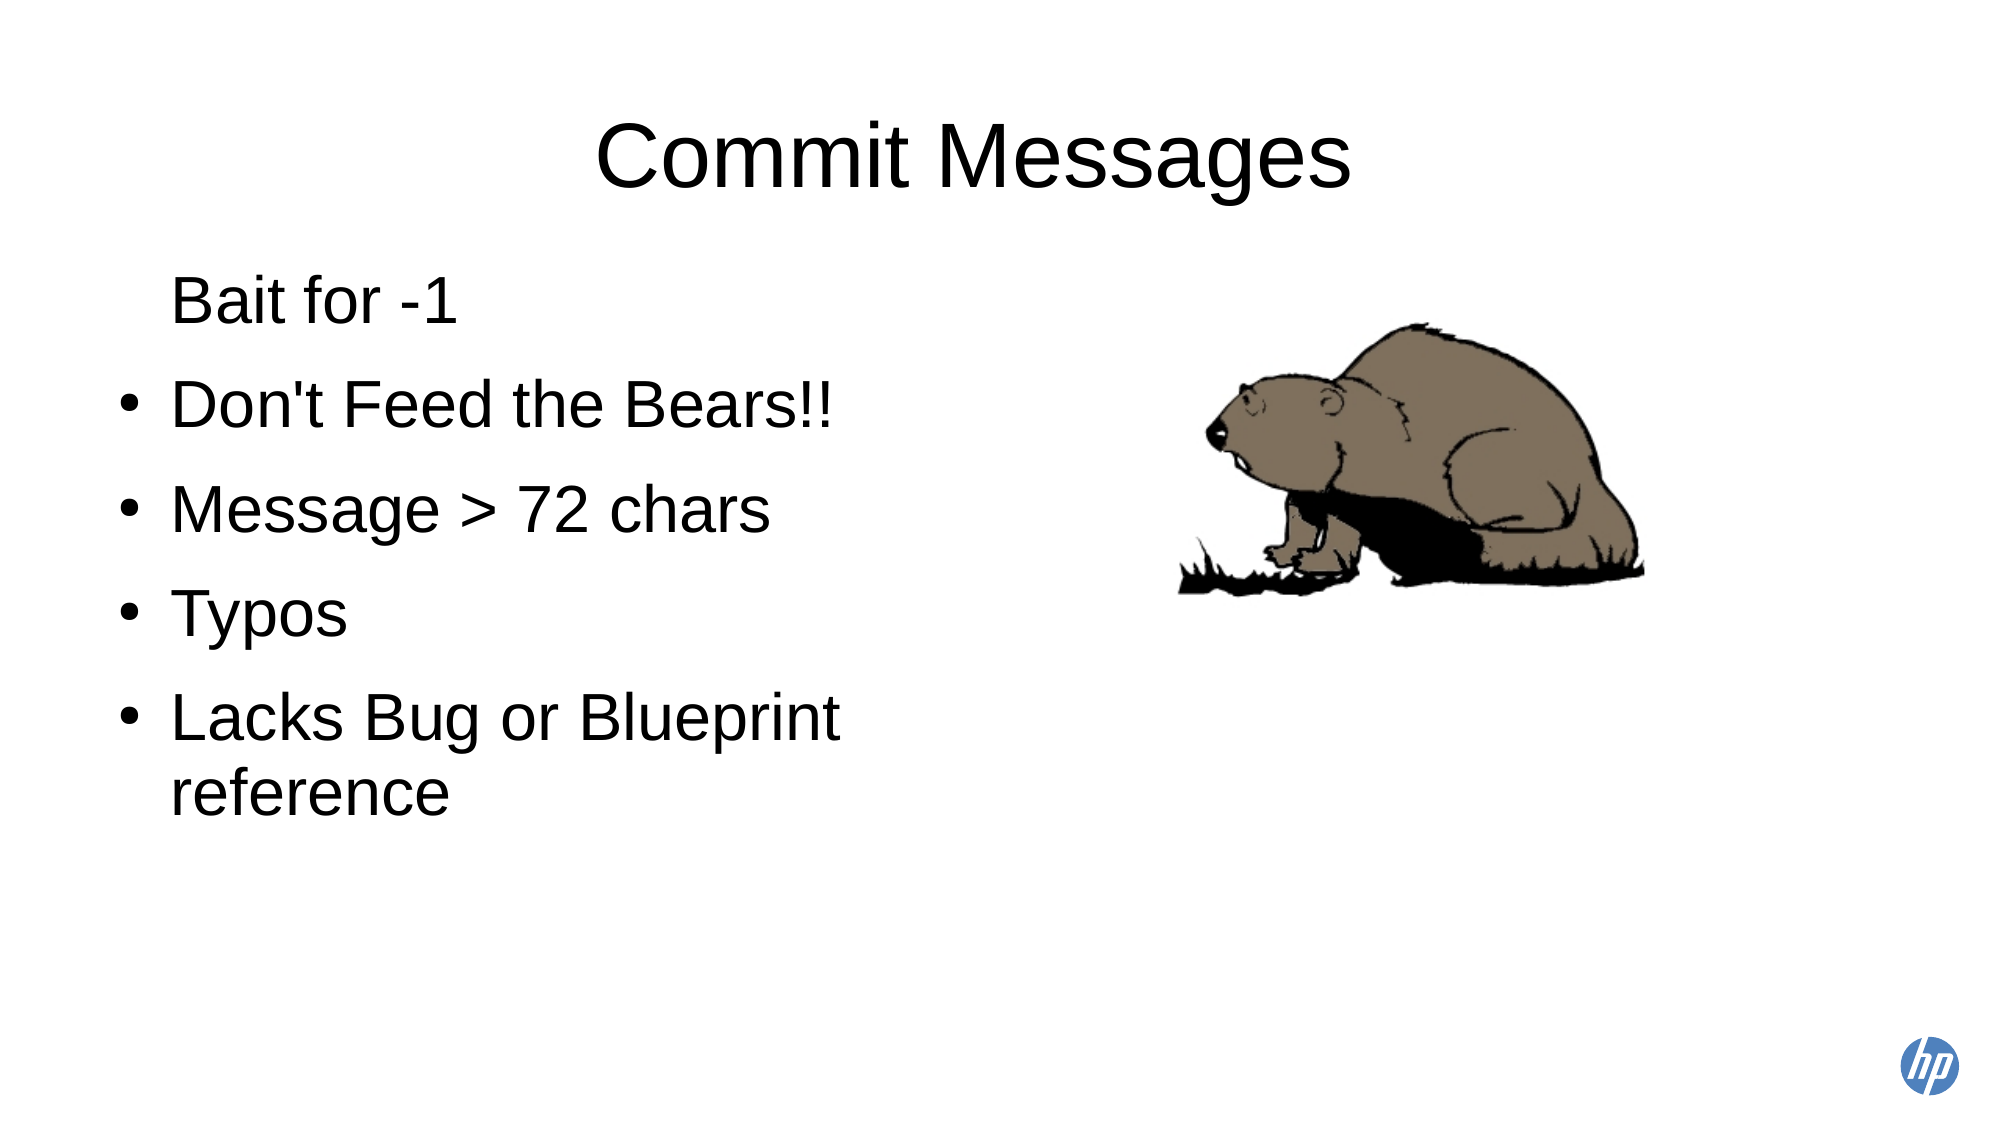

# Commit Messages
Bait for -1
Don't Feed the Bears!!
Message > 72 chars
Typos
Lacks Bug or Blueprint reference